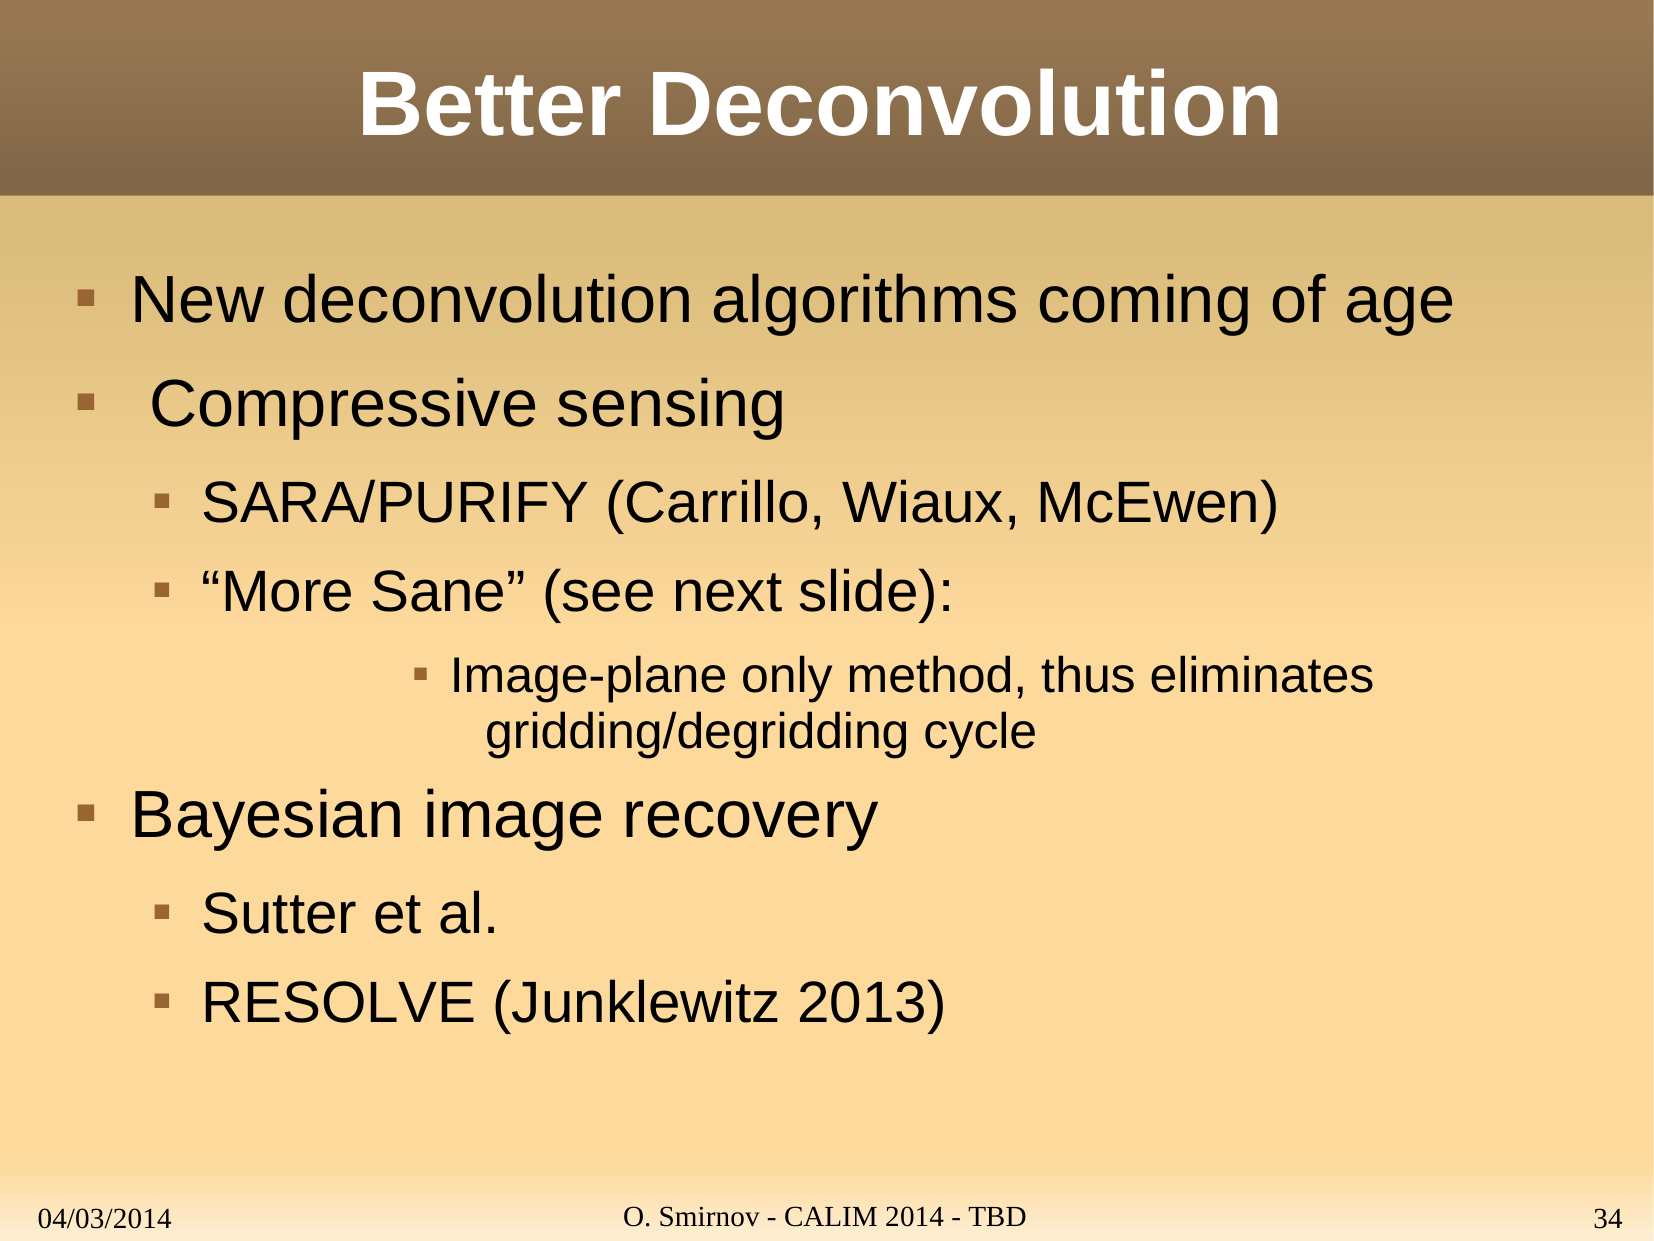

# Better Deconvolution
New deconvolution algorithms coming of age
 Compressive sensing
SARA/PURIFY (Carrillo, Wiaux, McEwen)
“More Sane” (see next slide):
Image-plane only method, thus eliminates gridding/degridding cycle
Bayesian image recovery
Sutter et al.
RESOLVE (Junklewitz 2013)
O. Smirnov - CALIM 2014 - TBD
04/03/2014
34